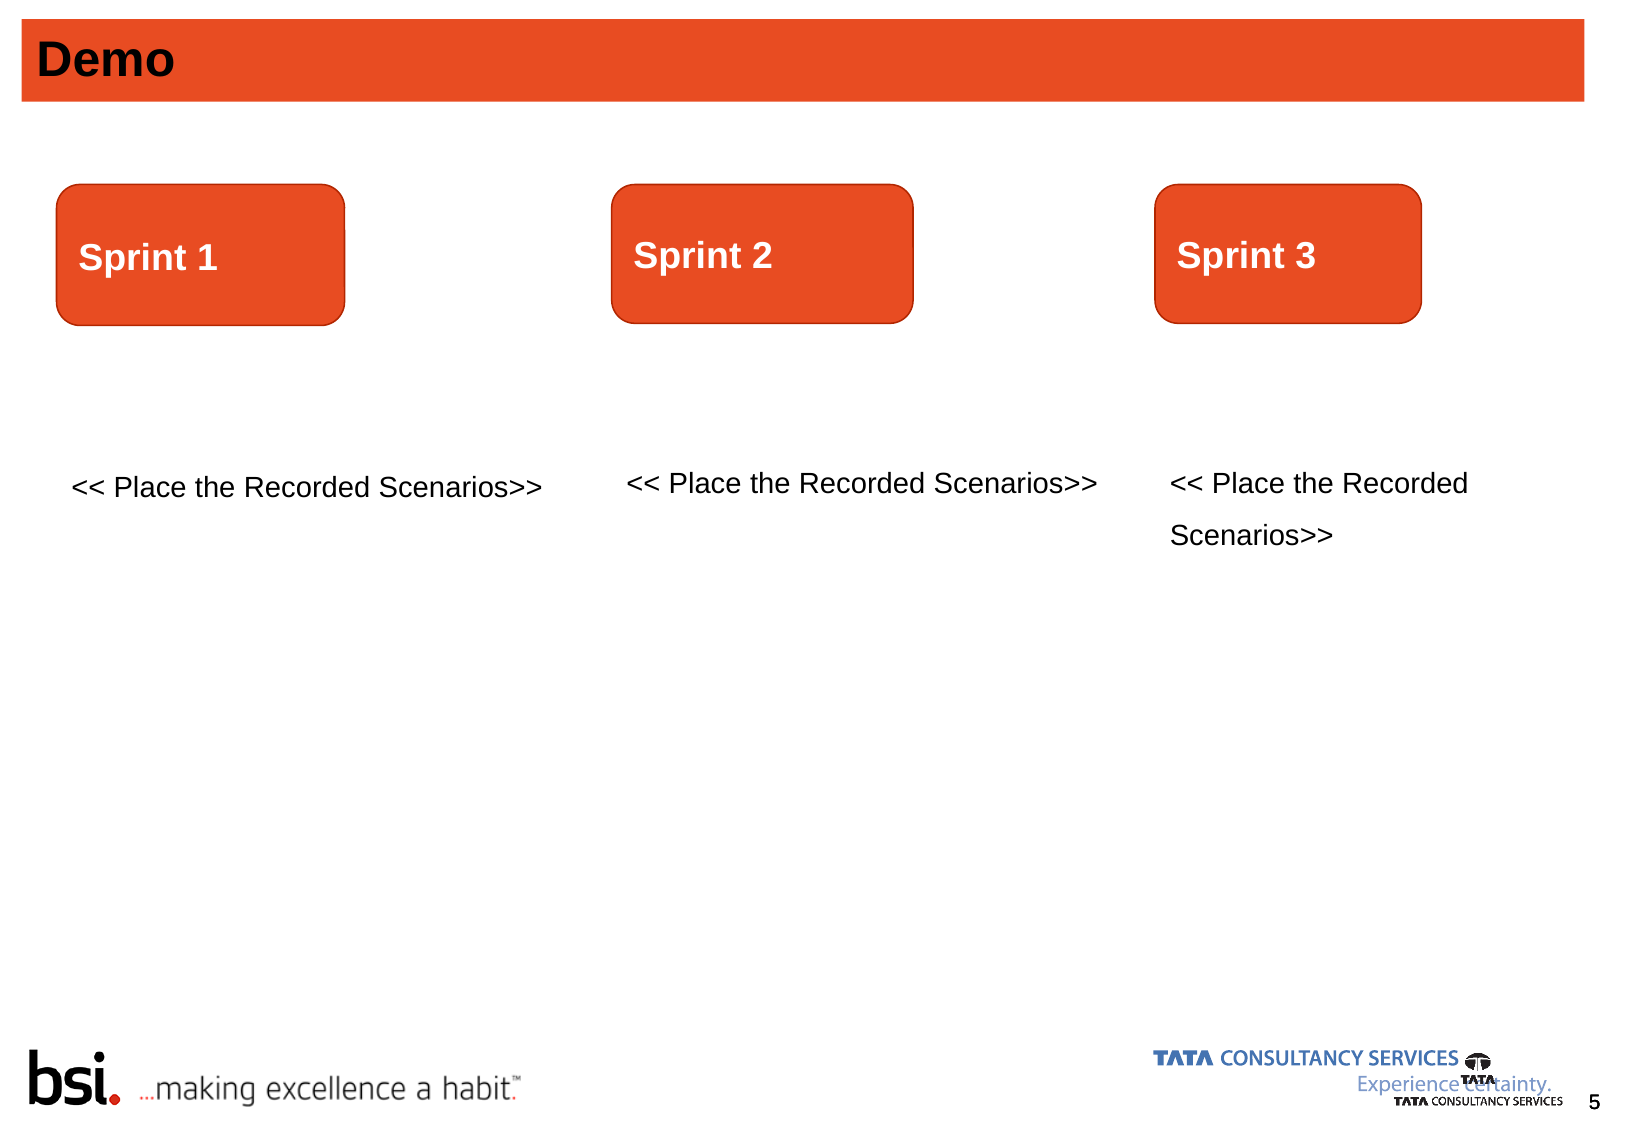

Demo
Sprint 1
<< Place the Recorded Scenarios>>
Sprint 2
<< Place the Recorded Scenarios>>
Sprint 3
<< Place the Recorded Scenarios>>